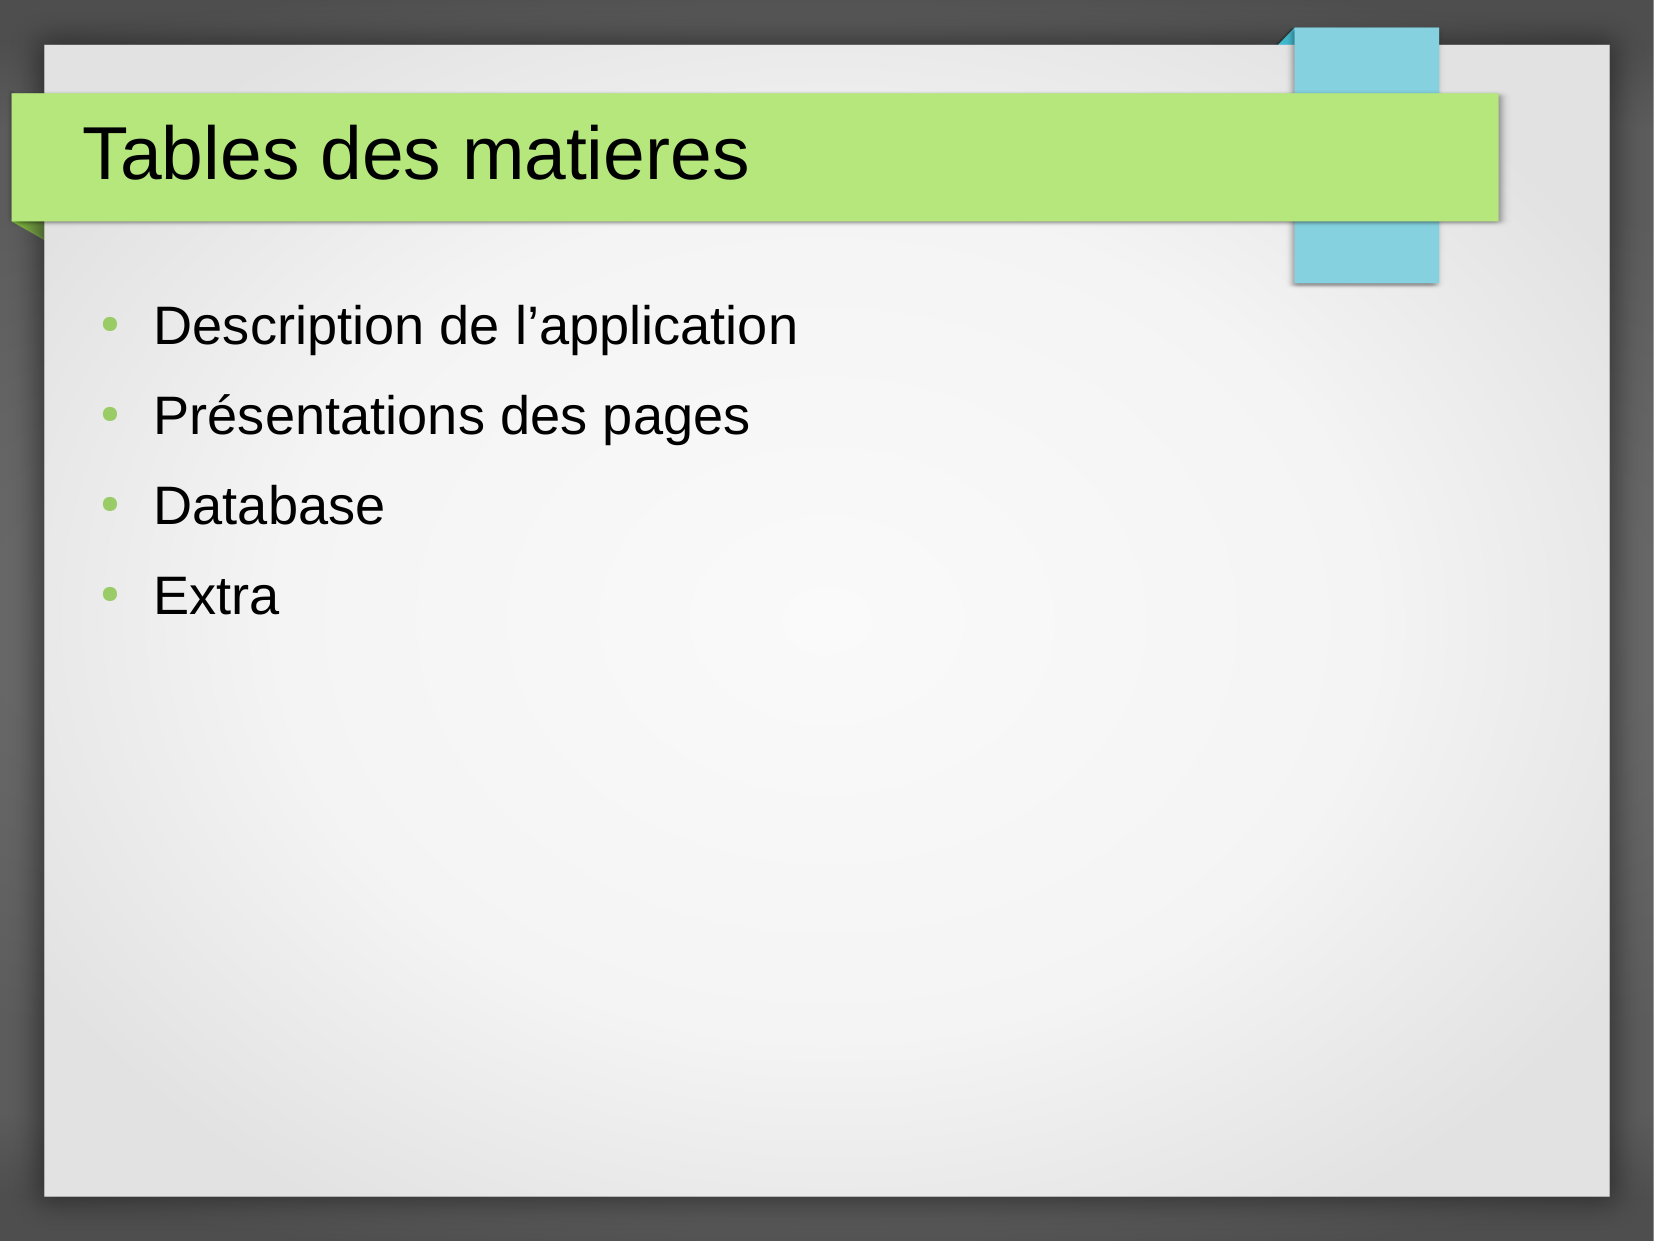

# Tables des matieres
Description de l’application
Présentations des pages
Database
Extra